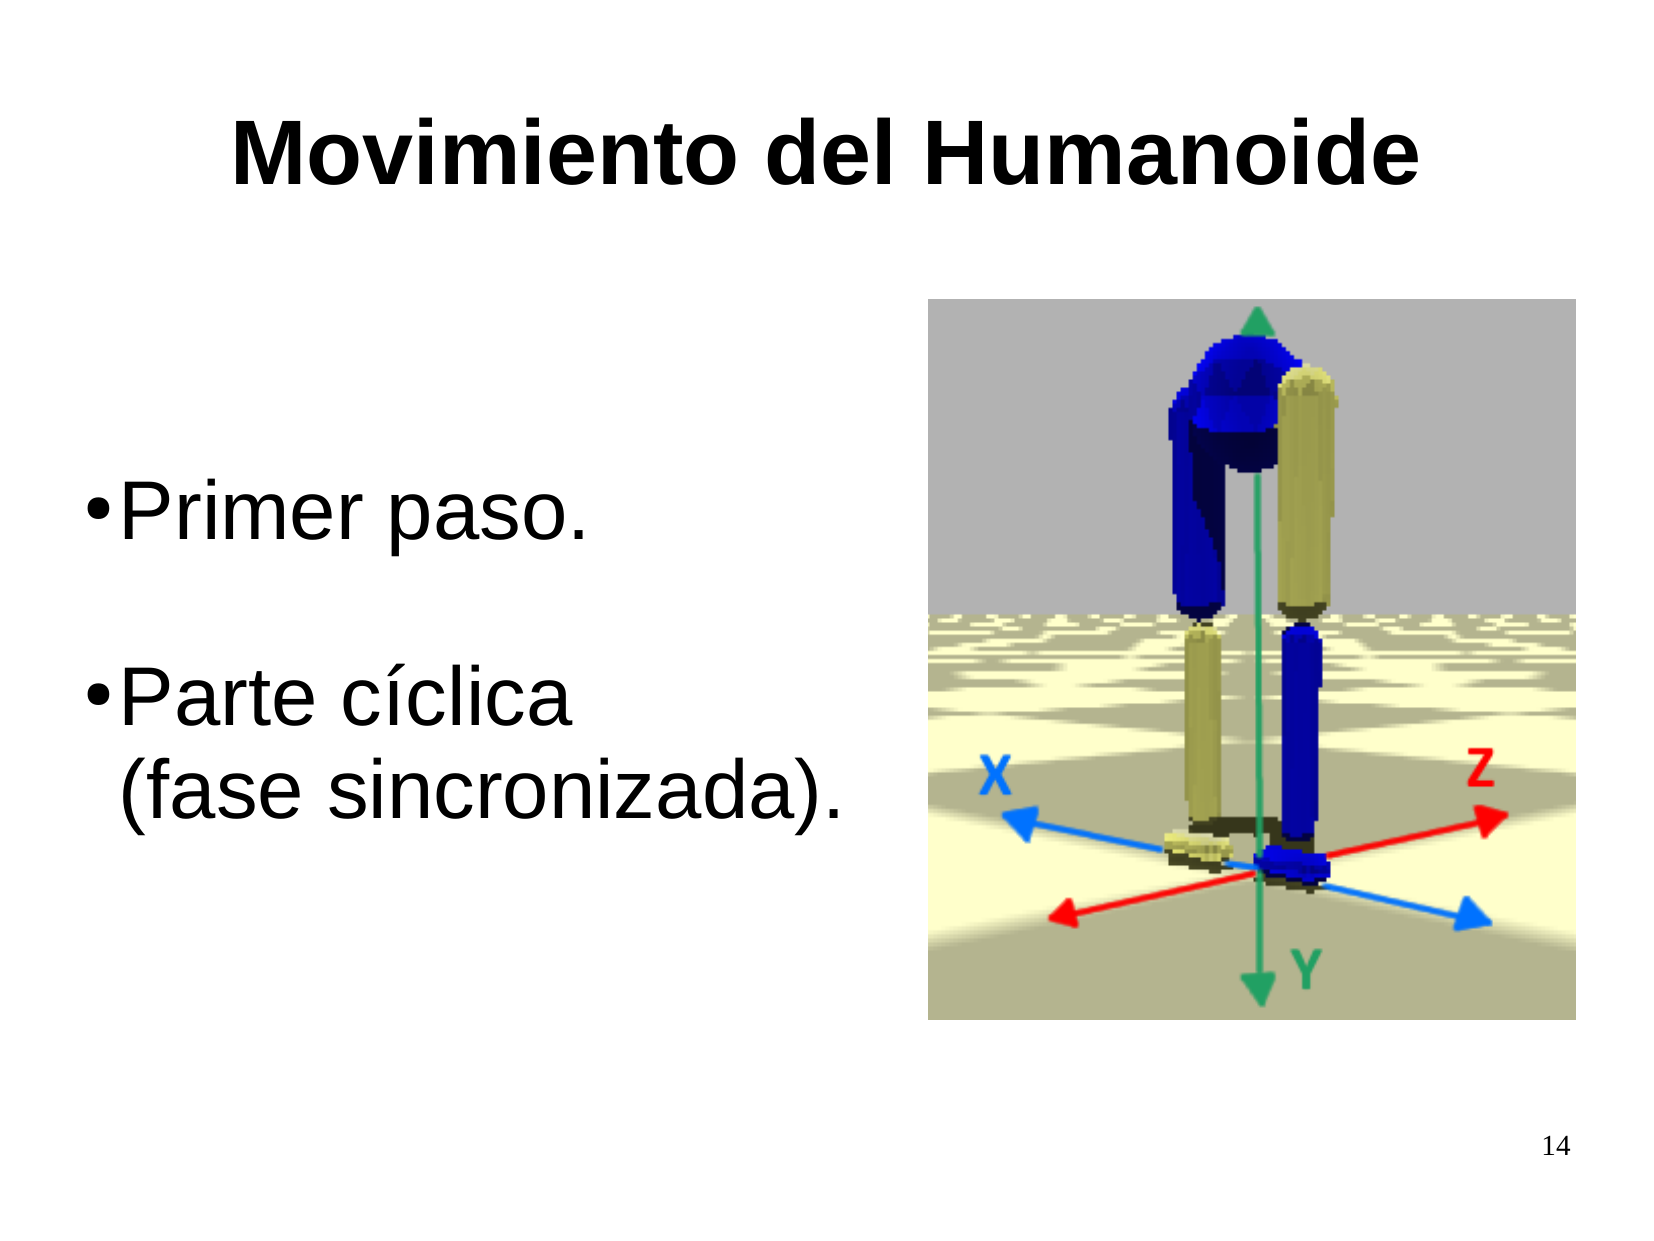

# Movimiento del Humanoide
Primer paso.
Parte cíclica
(fase sincronizada).
14